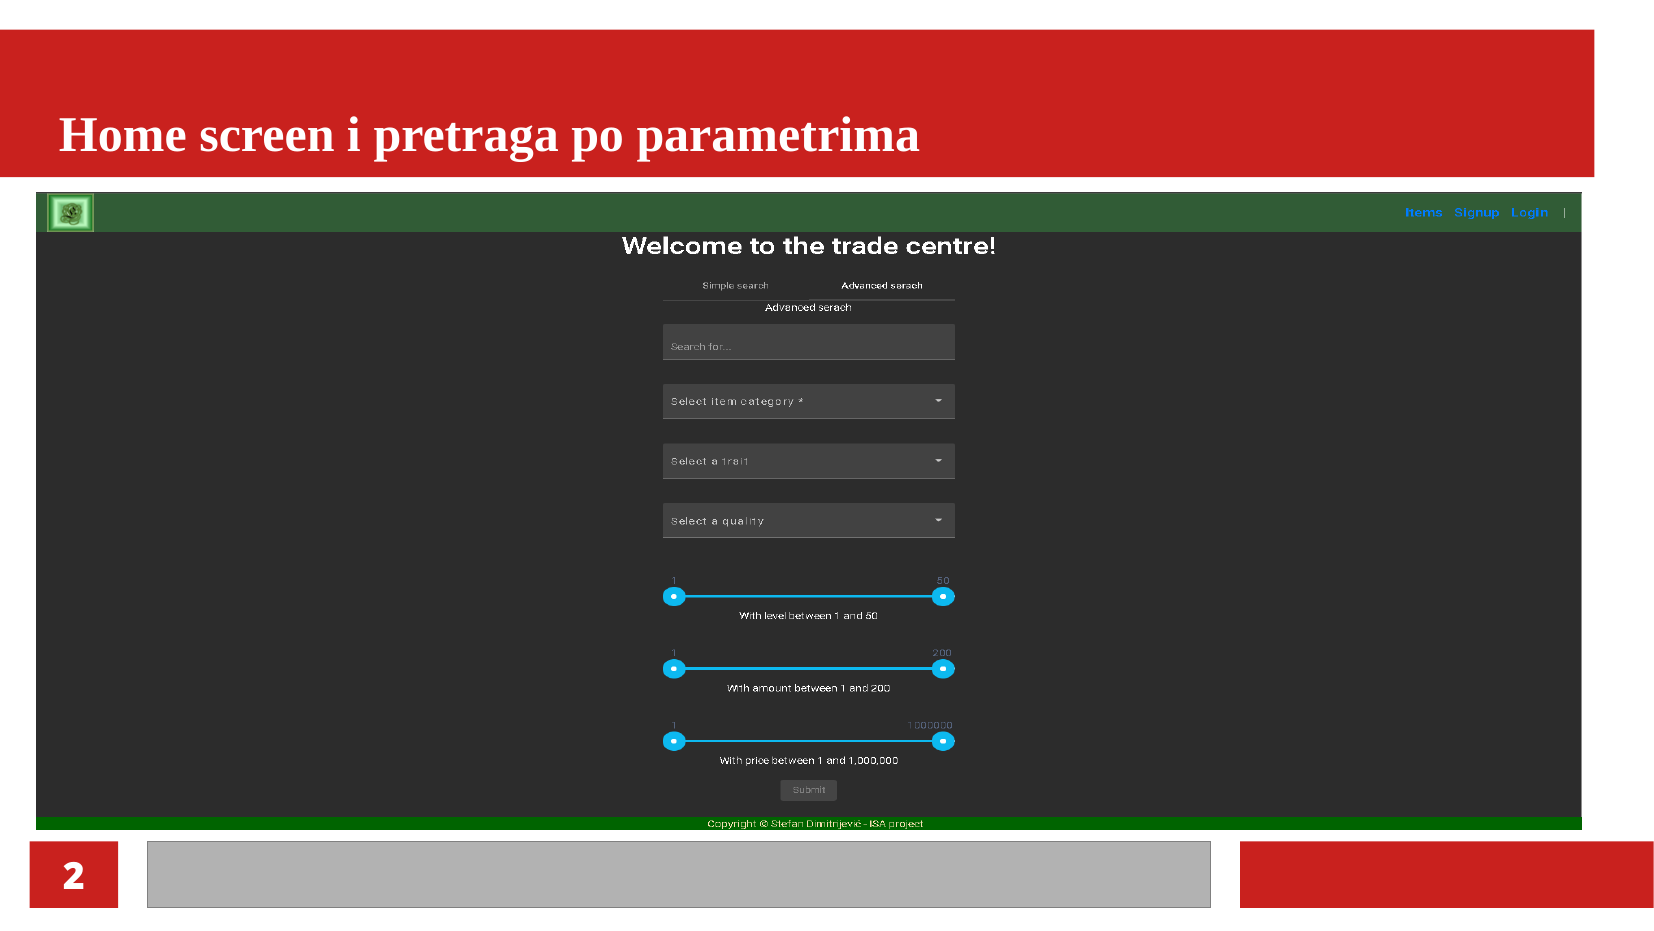

# Home screen i pretraga po parametrima
2